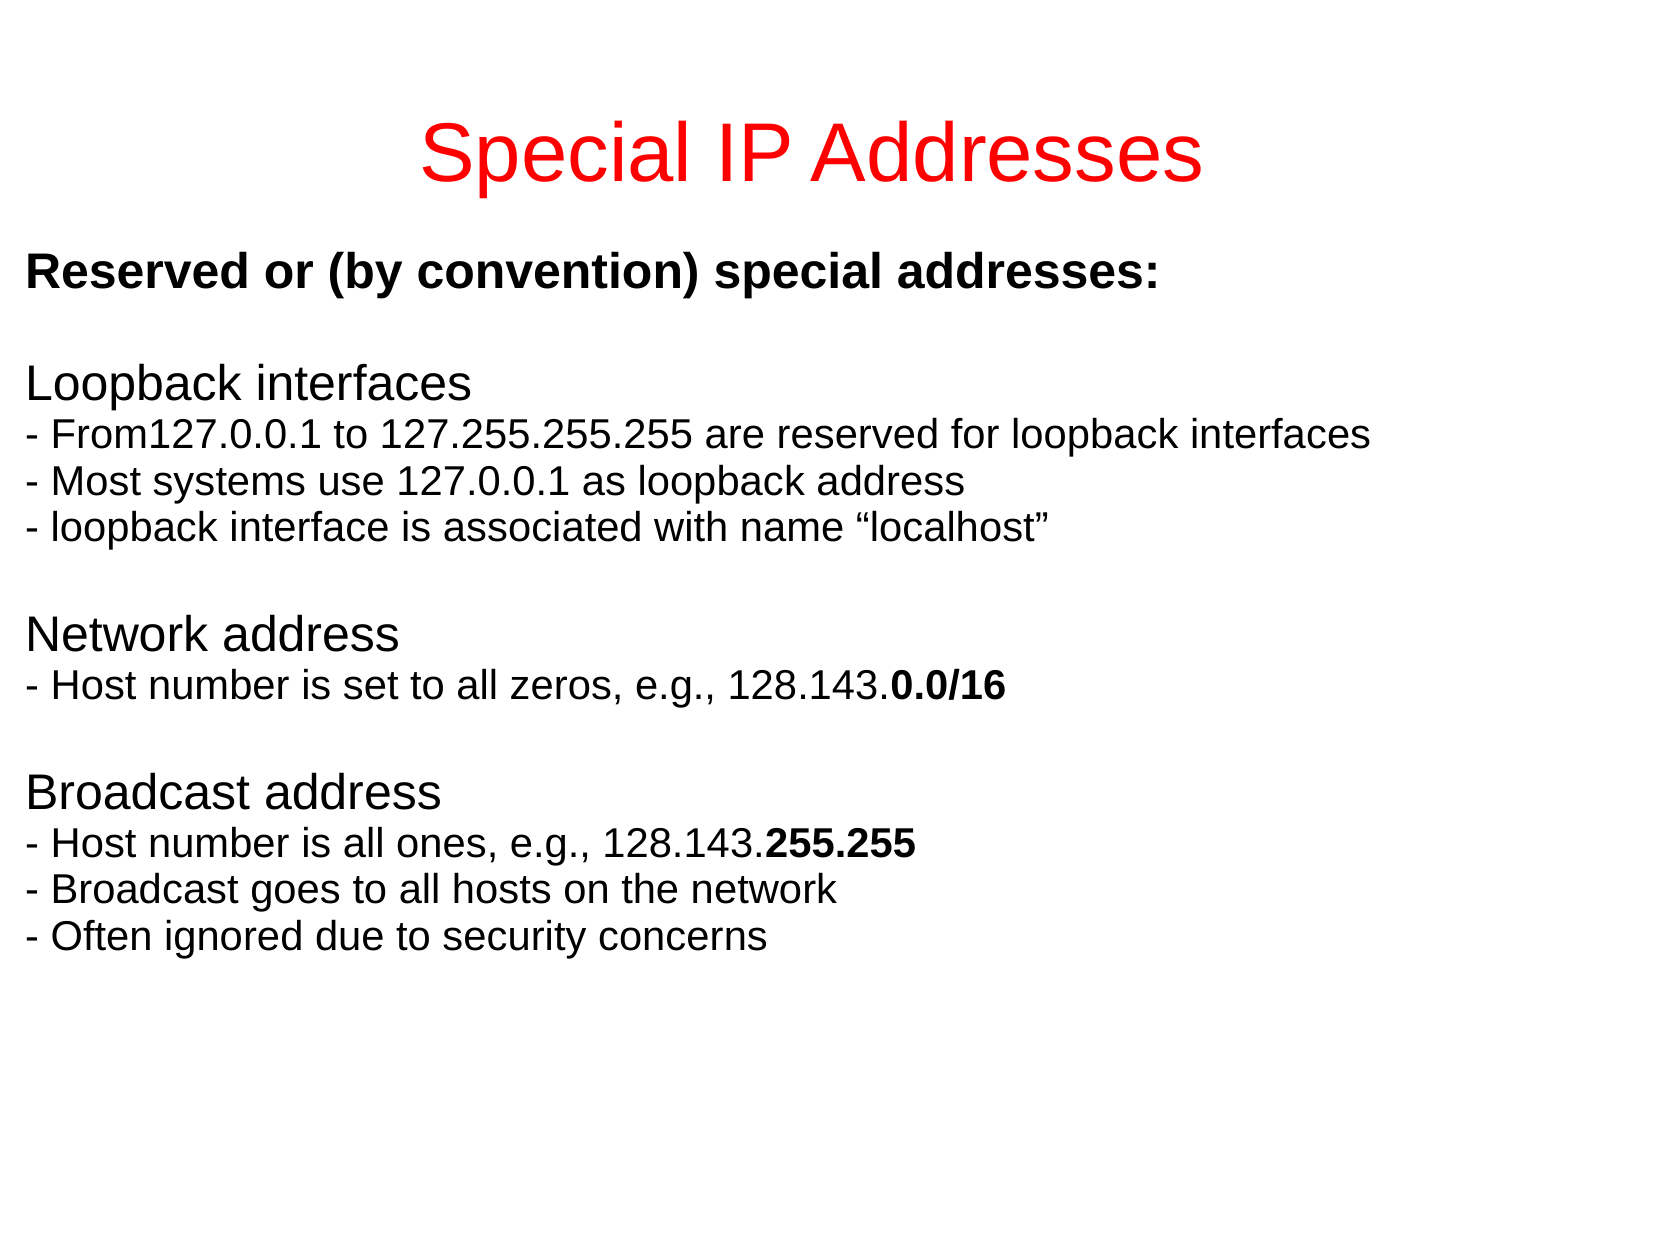

# Special IP Addresses
Reserved or (by convention) special addresses:
Loopback interfaces
- From127.0.0.1 to 127.255.255.255 are reserved for loopback interfaces
- Most systems use 127.0.0.1 as loopback address
- loopback interface is associated with name “localhost”
Network address
- Host number is set to all zeros, e.g., 128.143.0.0/16
Broadcast address
- Host number is all ones, e.g., 128.143.255.255
- Broadcast goes to all hosts on the network
- Often ignored due to security concerns